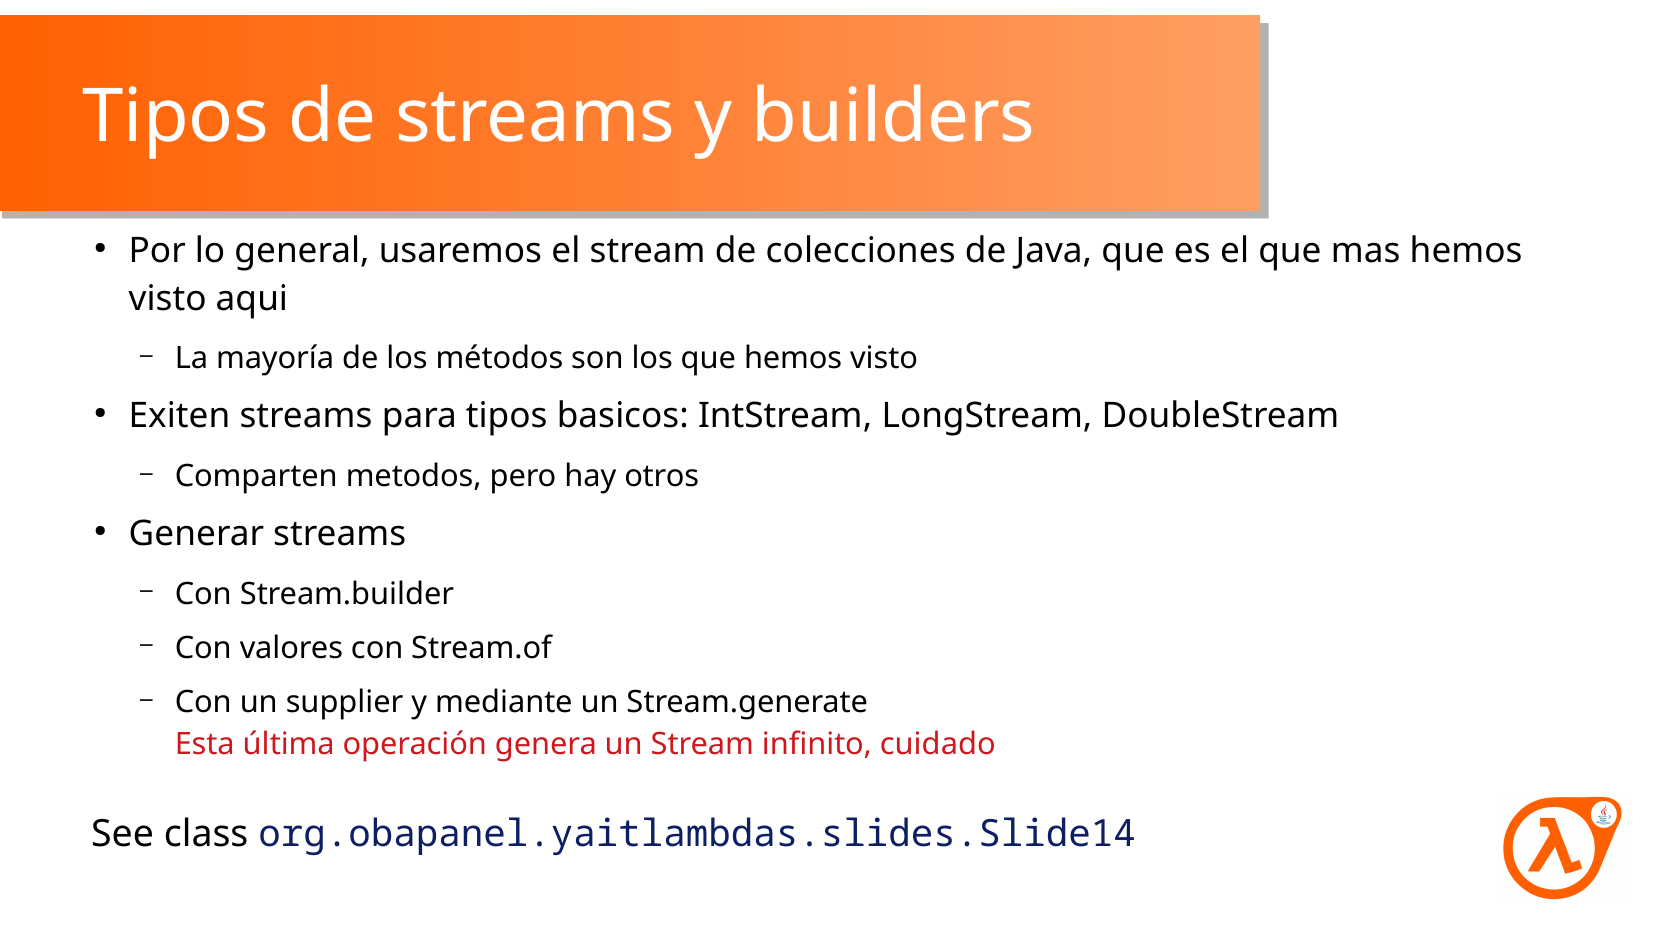

# Tipos de streams y builders
Por lo general, usaremos el stream de colecciones de Java, que es el que mas hemos visto aqui
La mayoría de los métodos son los que hemos visto
Exiten streams para tipos basicos: IntStream, LongStream, DoubleStream
Comparten metodos, pero hay otros
Generar streams
Con Stream.builder
Con valores con Stream.of
Con un supplier y mediante un Stream.generate
Esta última operación genera un Stream infinito, cuidado
See class org.obapanel.yaitlambdas.slides.Slide14